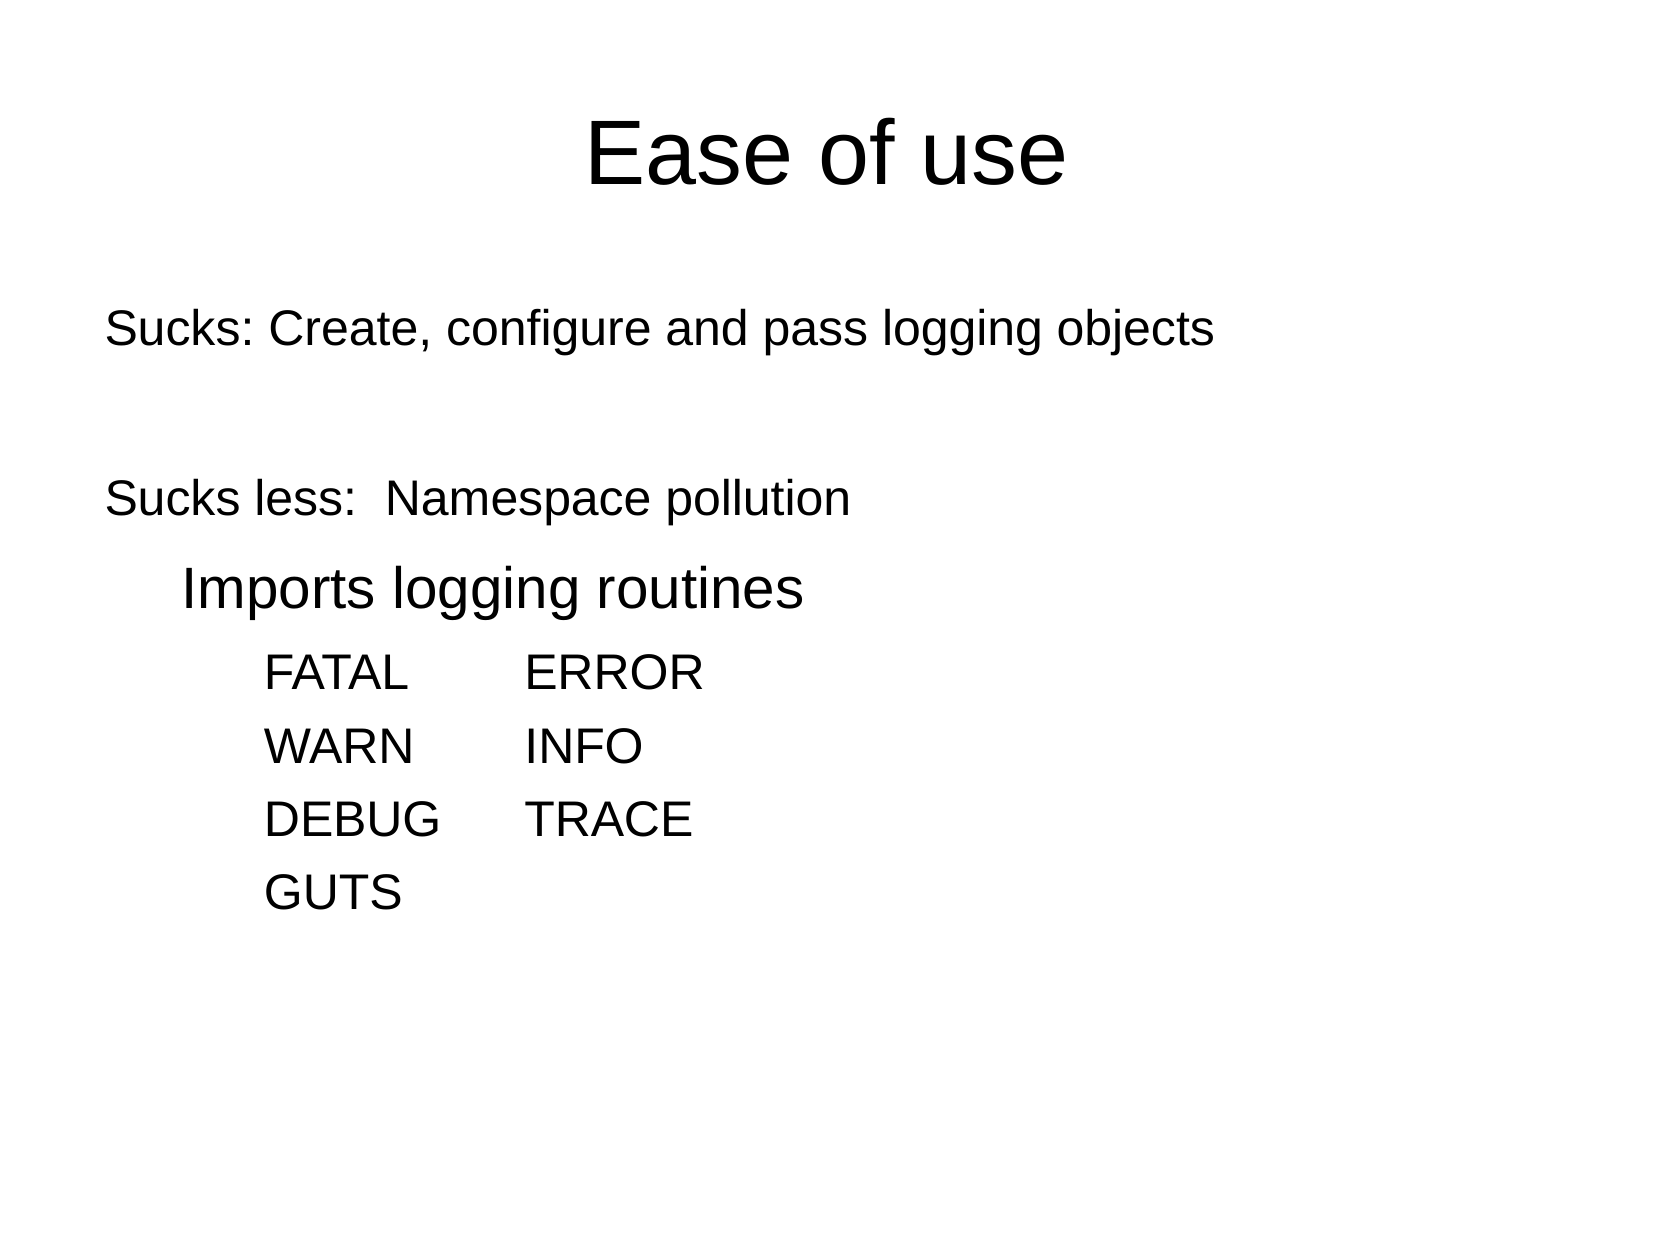

# Ease of use
Sucks: Create, configure and pass logging objects
Sucks less: Namespace pollution
Imports logging routines
FATAL 		ERROR
WARN 		INFO
DEBUG 	TRACE
GUTS